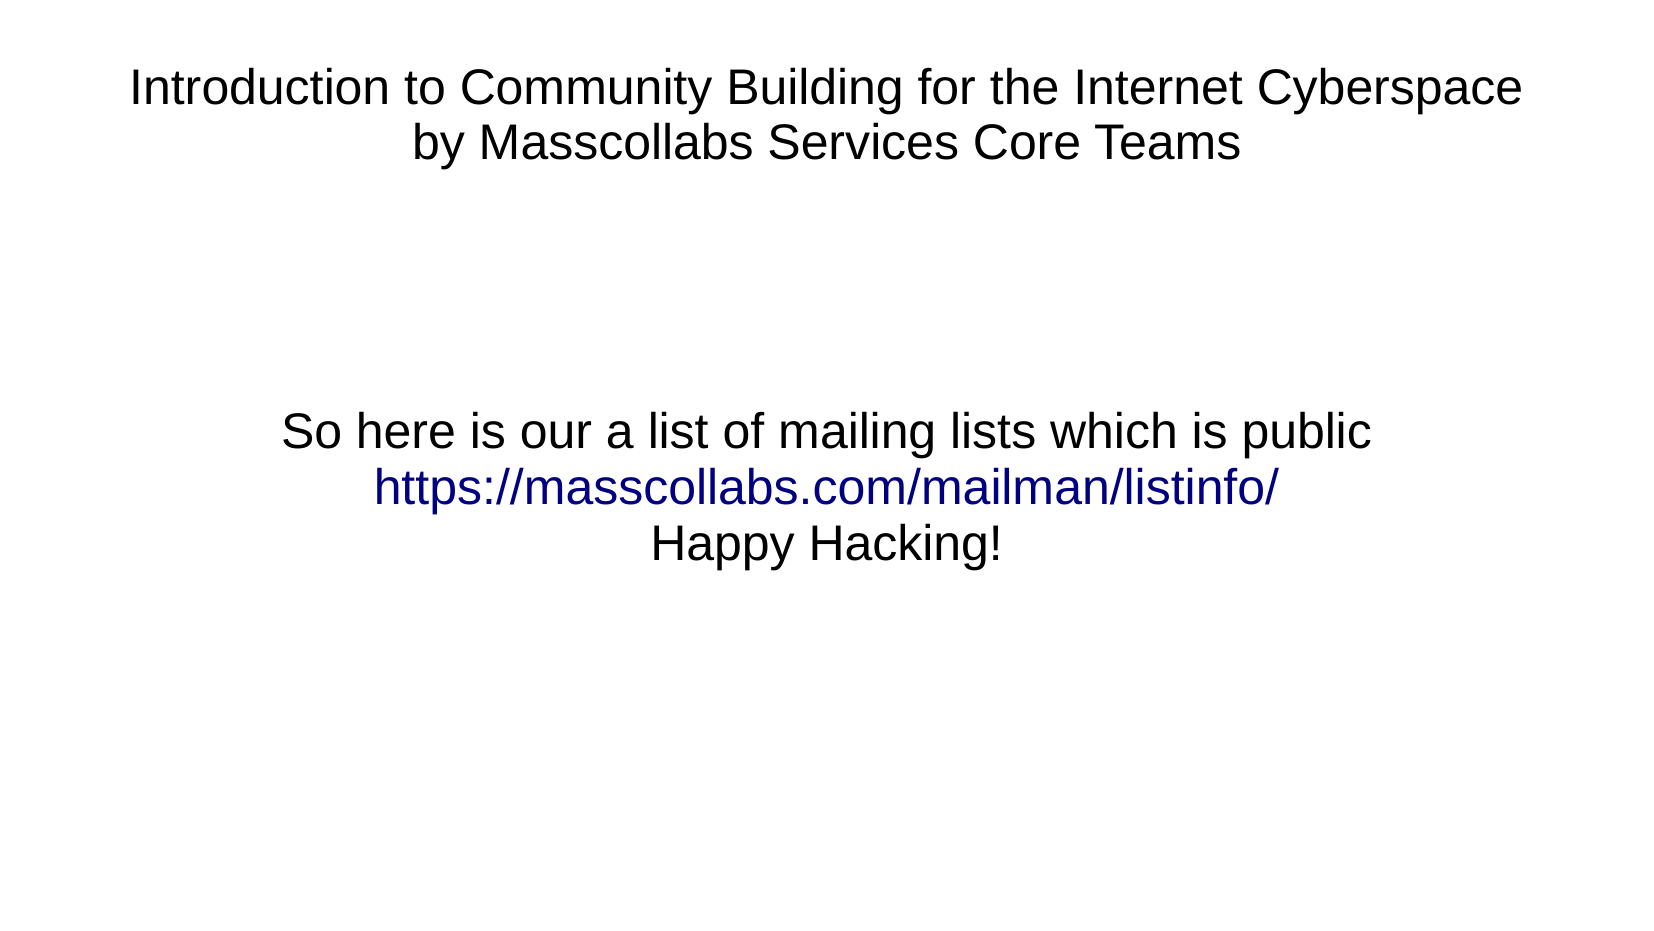

# Introduction to Community Building for the Internet Cyberspace by Masscollabs Services Core Teams
So here is our a list of mailing lists which is public
https://masscollabs.com/mailman/listinfo/
Happy Hacking!